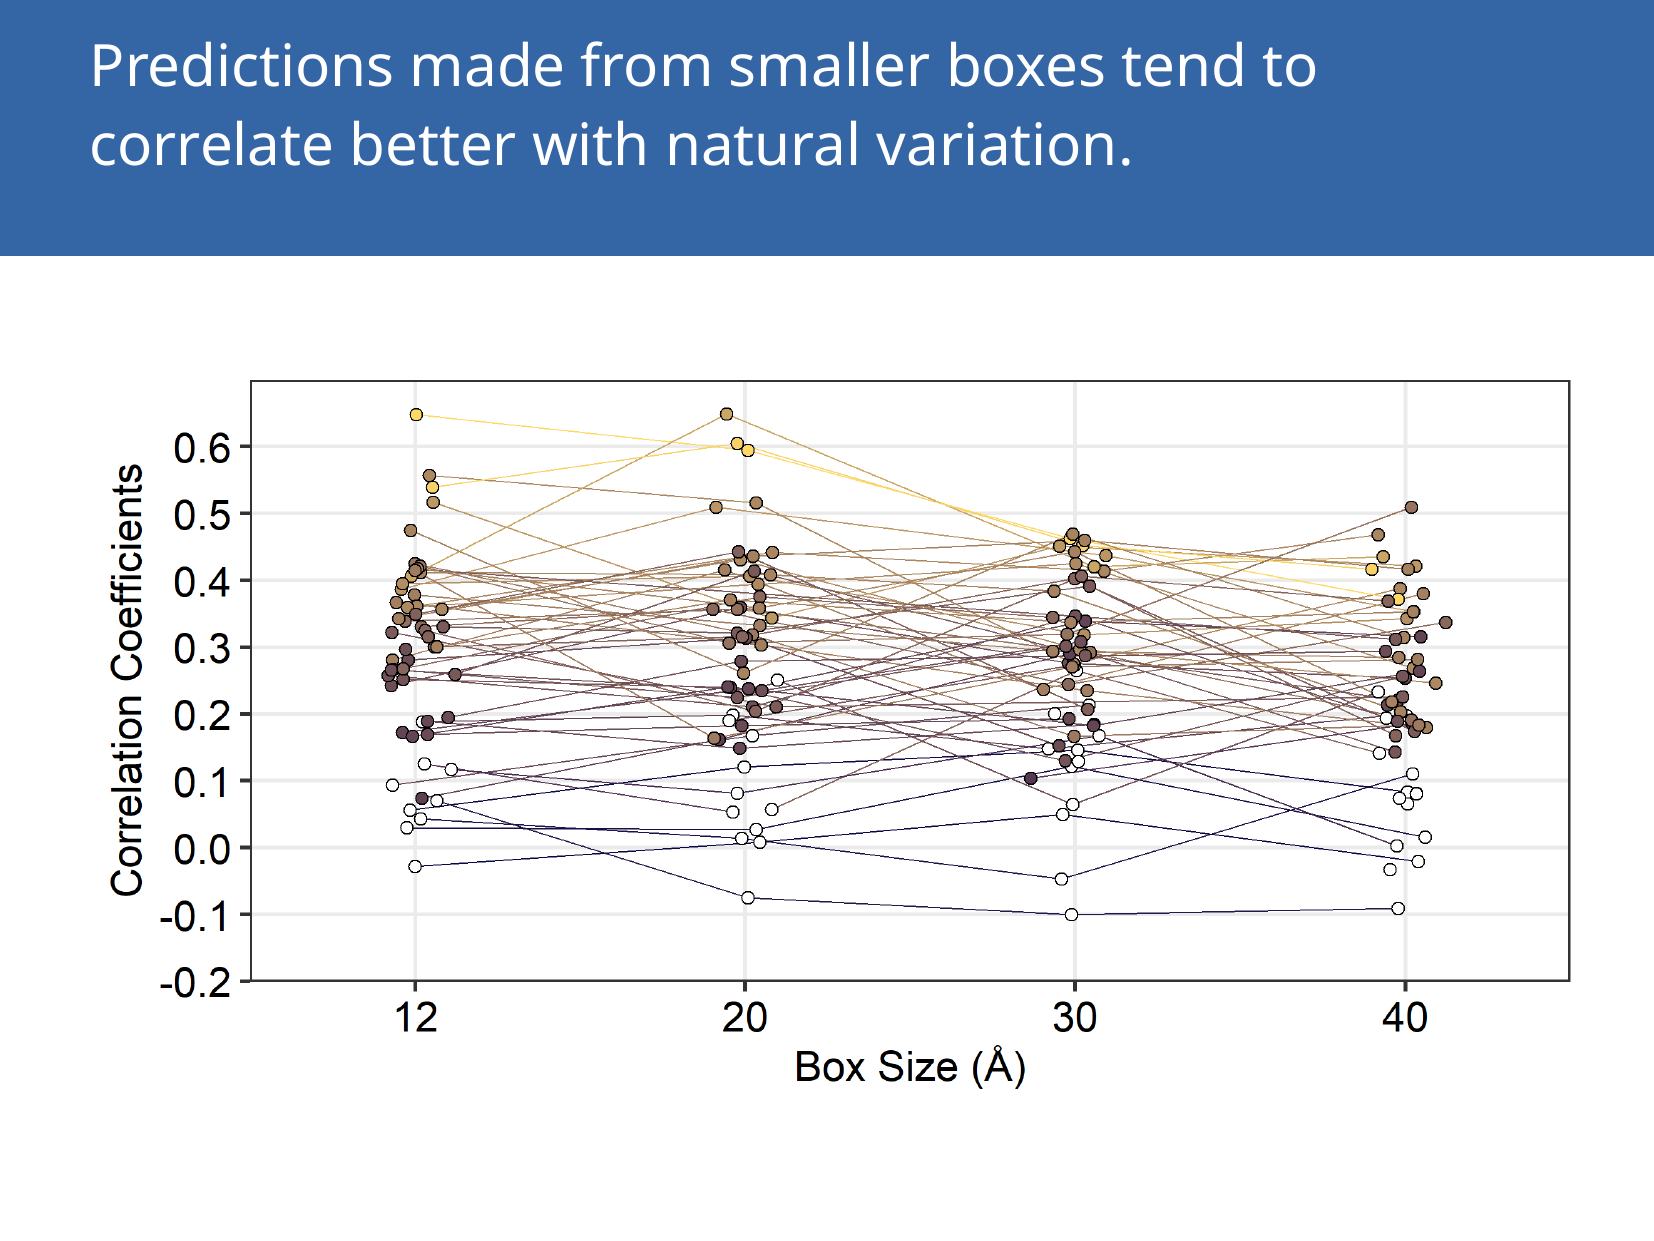

Predictions made from smaller boxes tend to correlate better with natural variation.